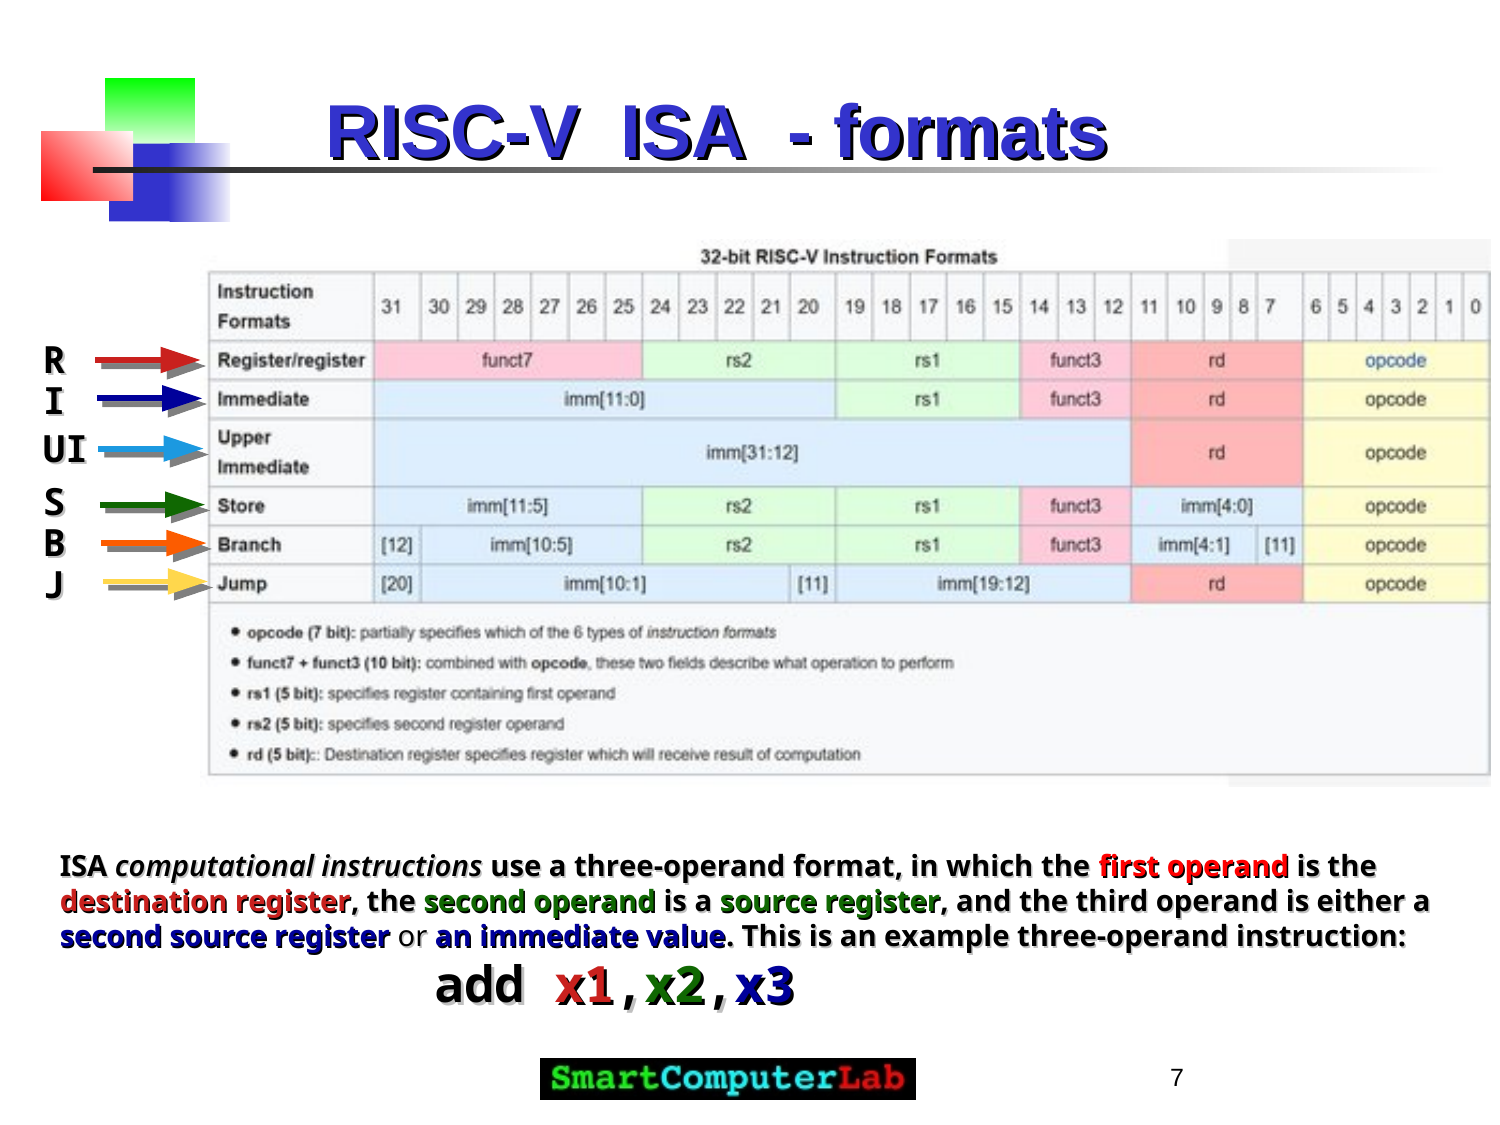

# RISC-V ISA - formats
R
I
UI
S
B
J
ISA computational instructions use a three-operand format, in which the first operand is the destination register, the second operand is a source register, and the third operand is either a second source register or an immediate value. This is an example three-operand instruction:
					add x1,x2,x3
7